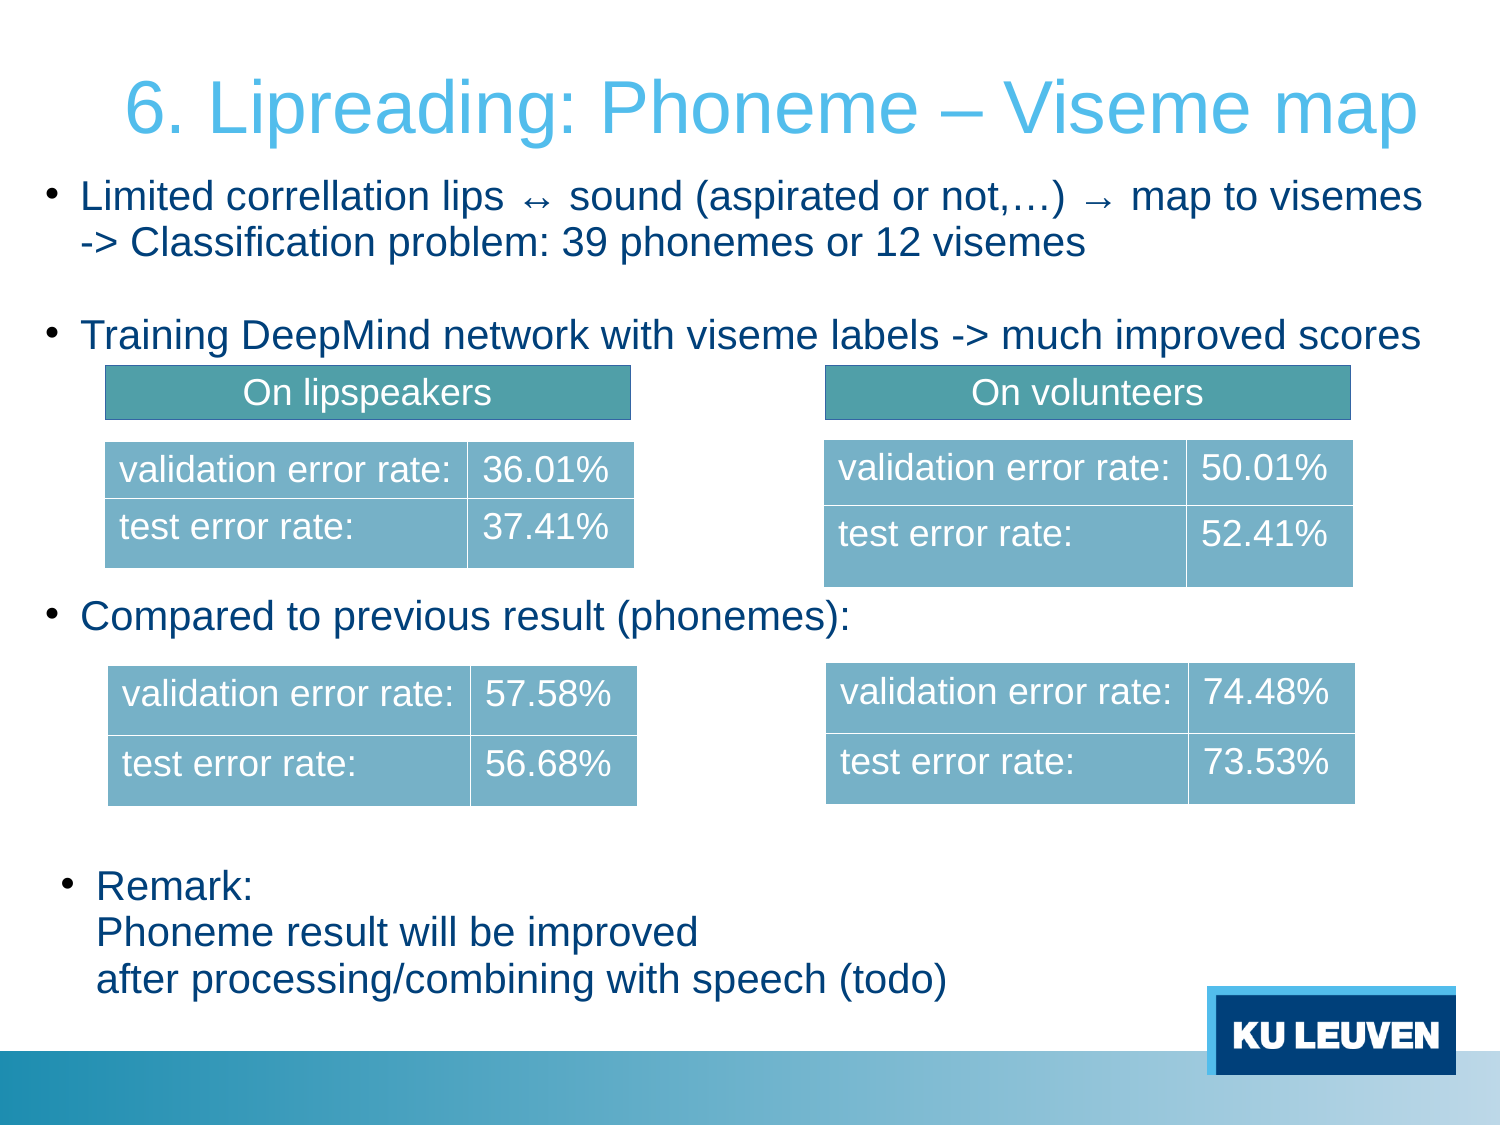

6. Lipreading: Phoneme – Viseme map
Limited correllation lips ↔ sound (aspirated or not,…) → map to visemes
-> Classification problem: 39 phonemes or 12 visemes
Training DeepMind network with viseme labels -> much improved scores
On lipspeakers
On volunteers
| validation error rate: | 50.01% |
| --- | --- |
| test error rate: | 52.41% |
| validation error rate: | 36.01% |
| --- | --- |
| test error rate: | 37.41% |
Compared to previous result (phonemes):
| validation error rate: | 74.48% |
| --- | --- |
| test error rate: | 73.53% |
| validation error rate: | 57.58% |
| --- | --- |
| test error rate: | 56.68% |
Remark:
Phoneme result will be improved
after processing/combining with speech (todo)